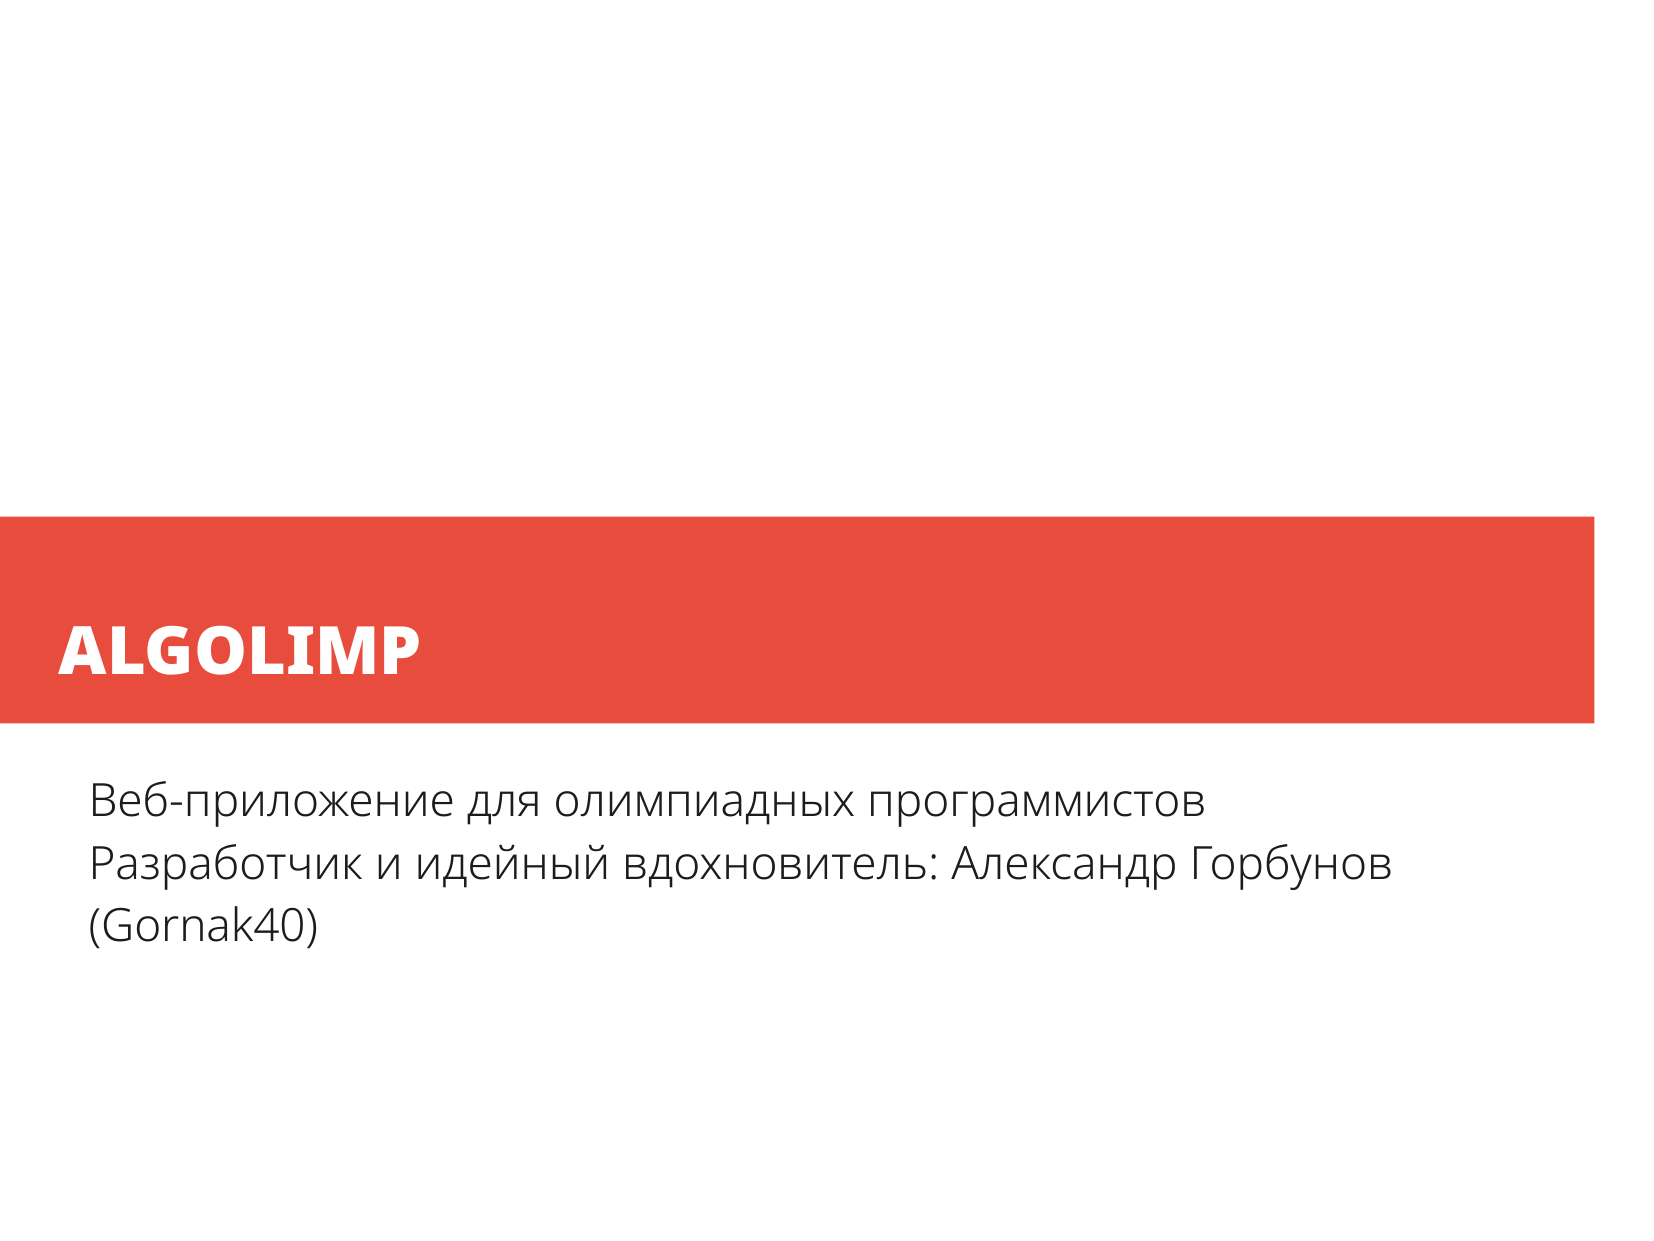

# ALGOLIMP
Веб-приложение для олимпиадных программистов
Разработчик и идейный вдохновитель: Александр Горбунов (Gornak40)